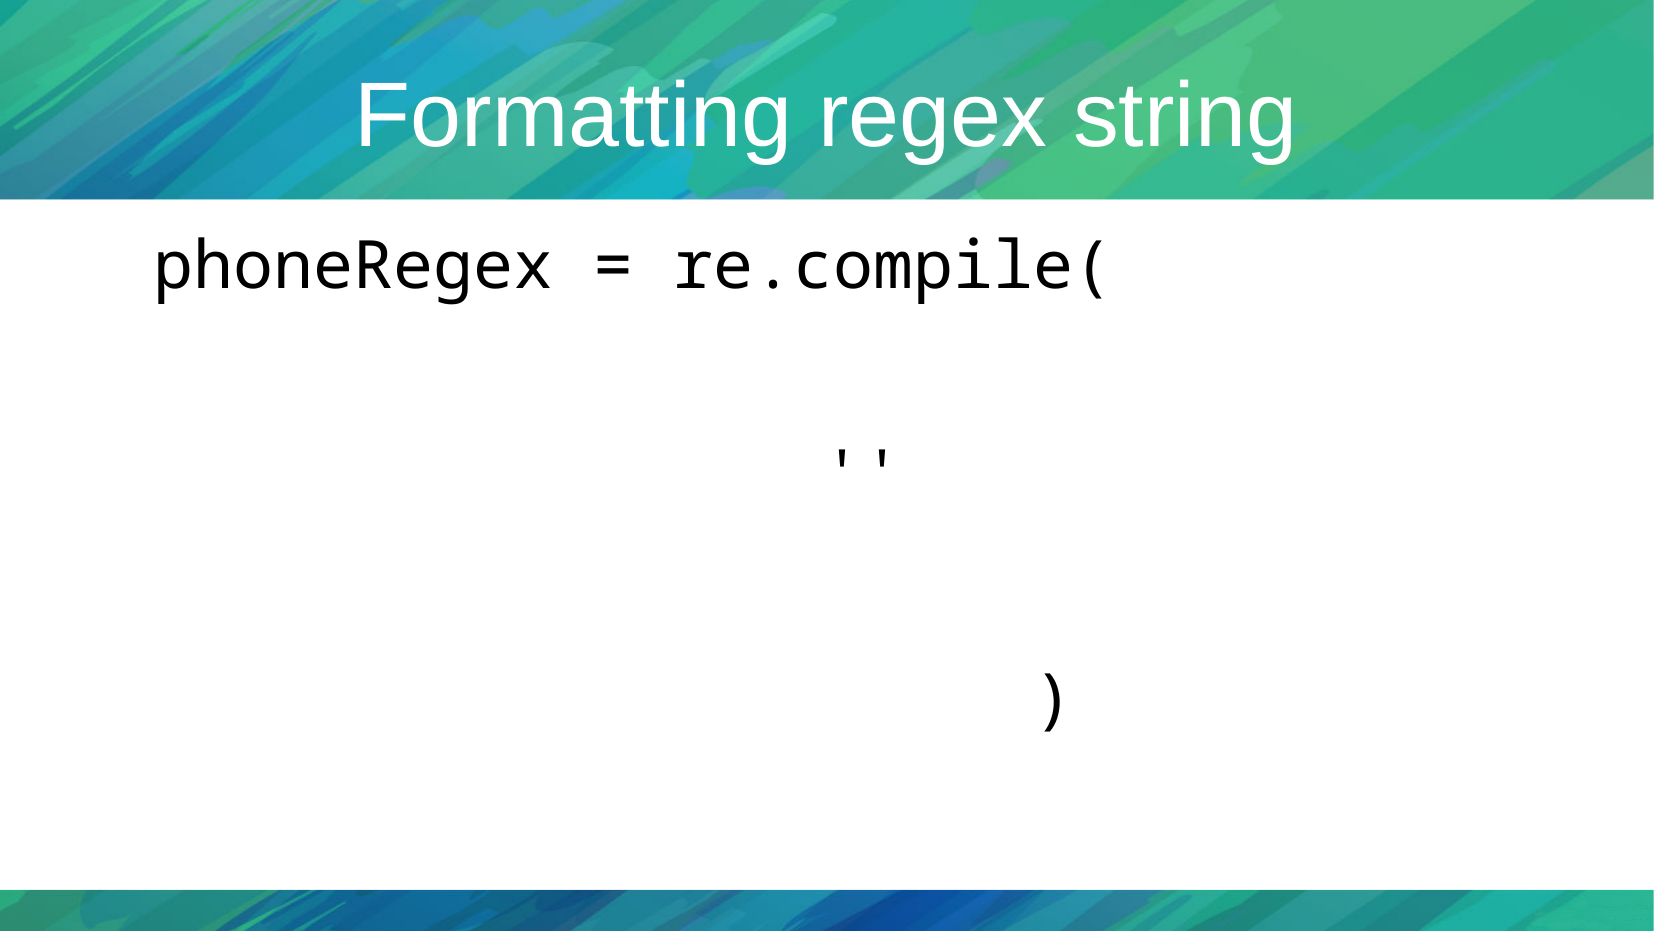

# Formatting regex string
phoneRegex = re.compile(
''
 )